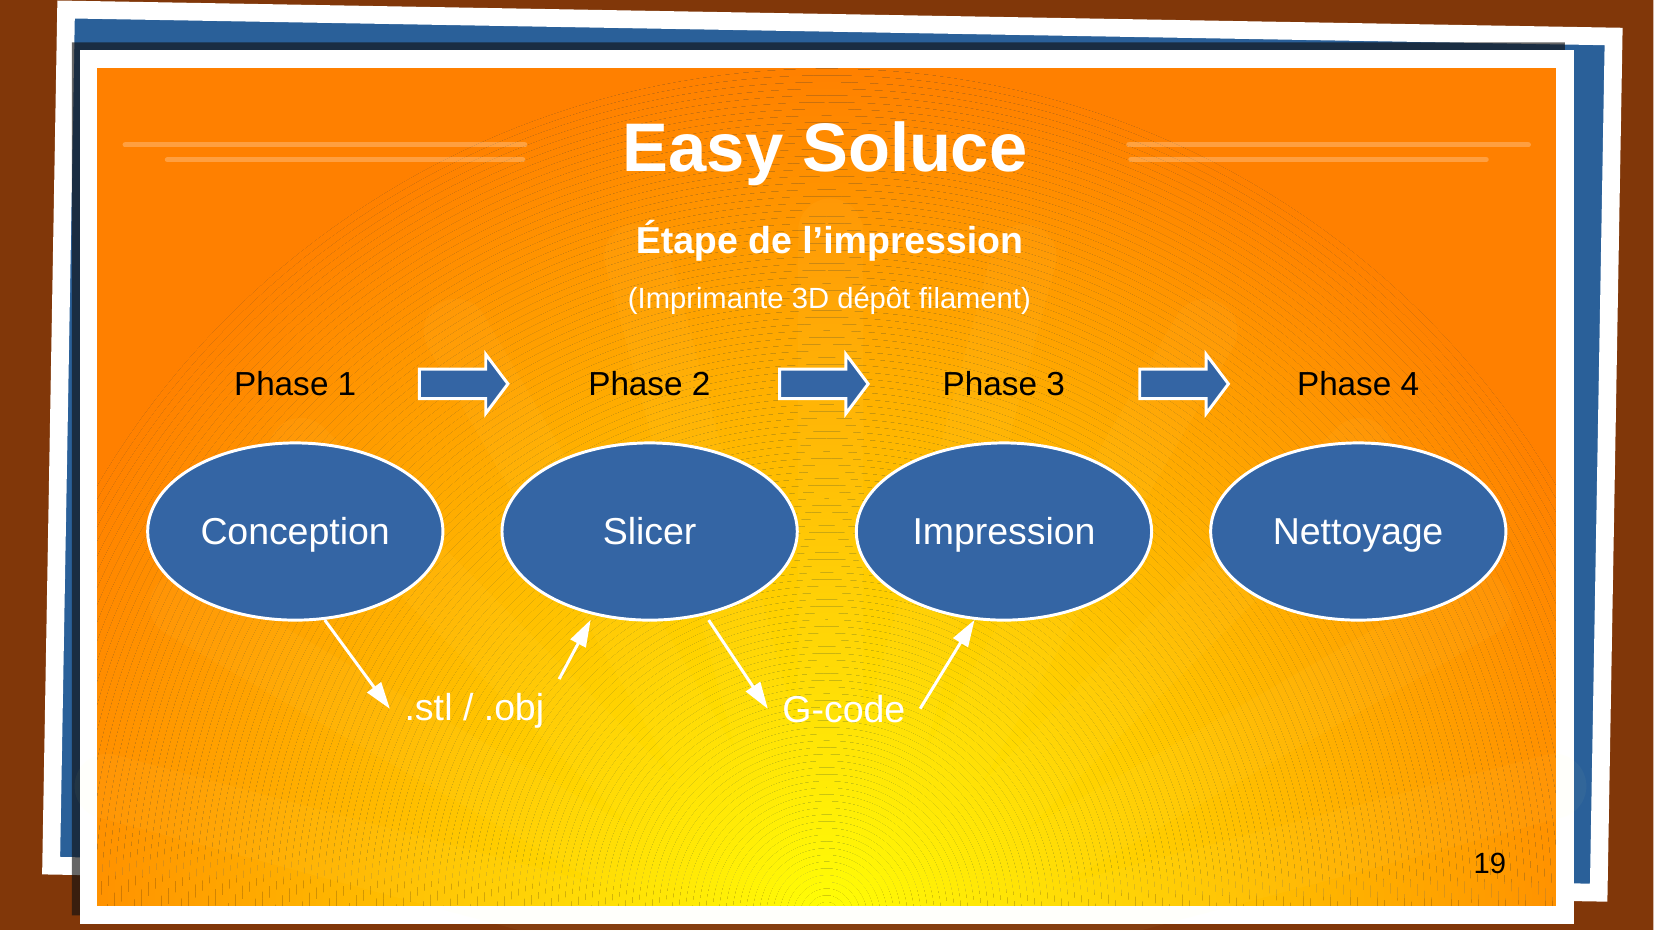

# Easy Soluce
Étape de l’impression
(Imprimante 3D dépôt filament)
Phase 1
Phase 2
Phase 3
Phase 4
Conception
Slicer
Impression
Nettoyage
.stl / .obj
G-code
19